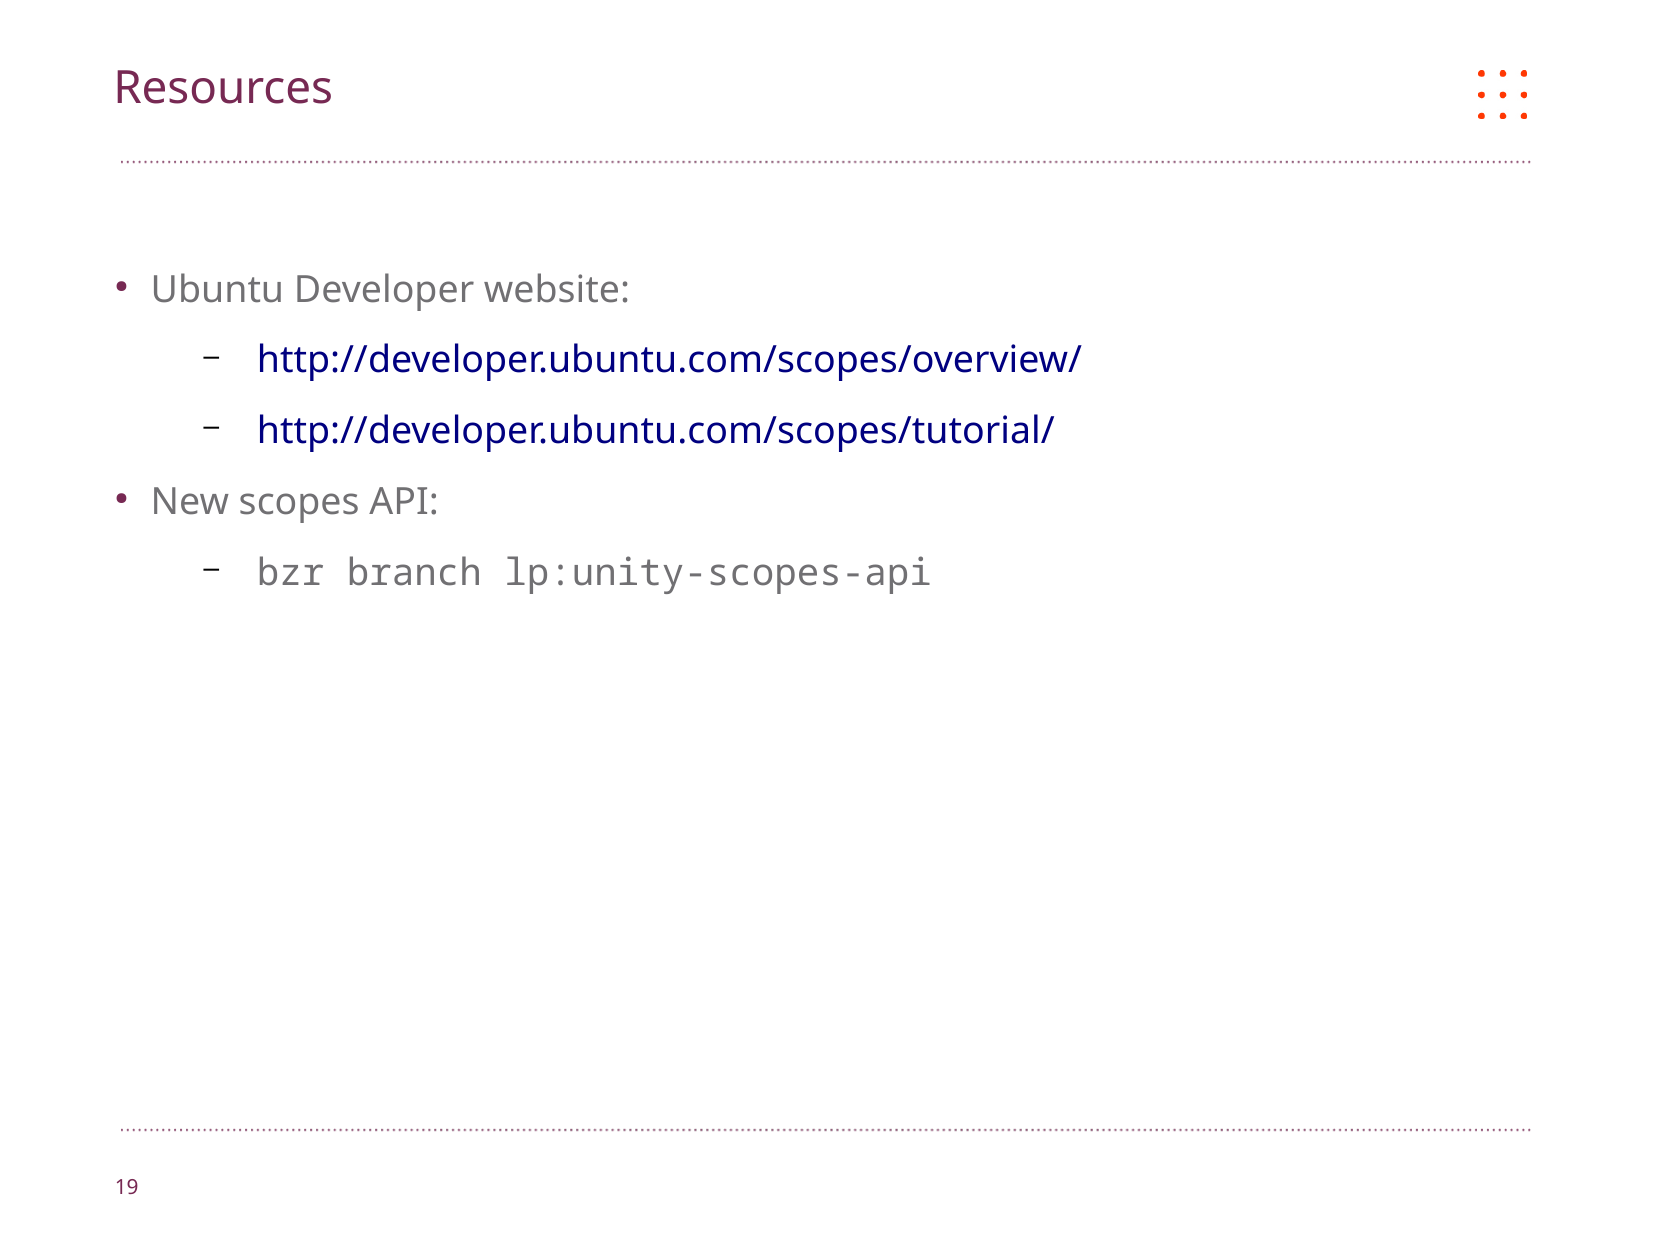

# Resources
Ubuntu Developer website:
http://developer.ubuntu.com/scopes/overview/
http://developer.ubuntu.com/scopes/tutorial/
New scopes API:
bzr branch lp:unity-scopes-api